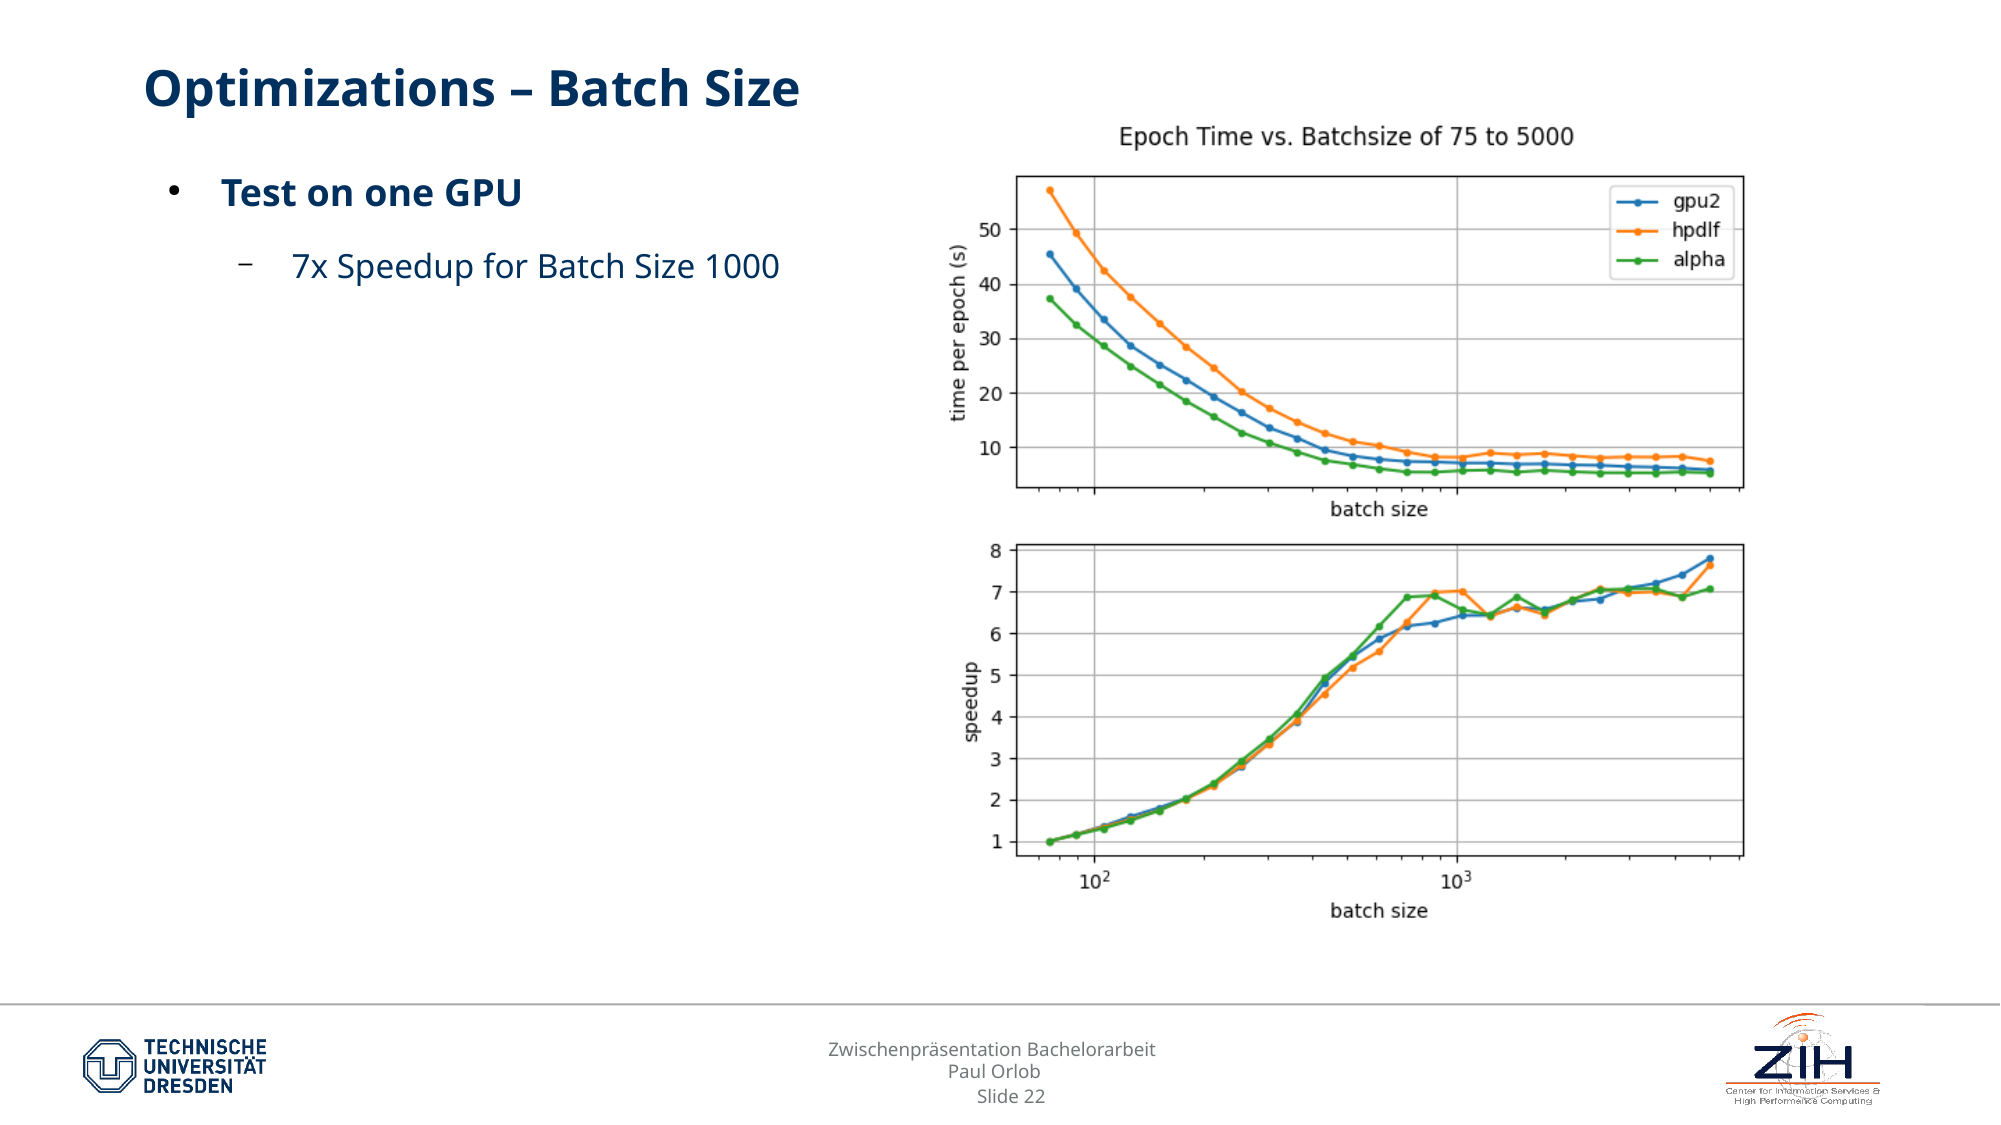

Optimizations – Batch Size
# Test on one GPU
7x Speedup for Batch Size 1000